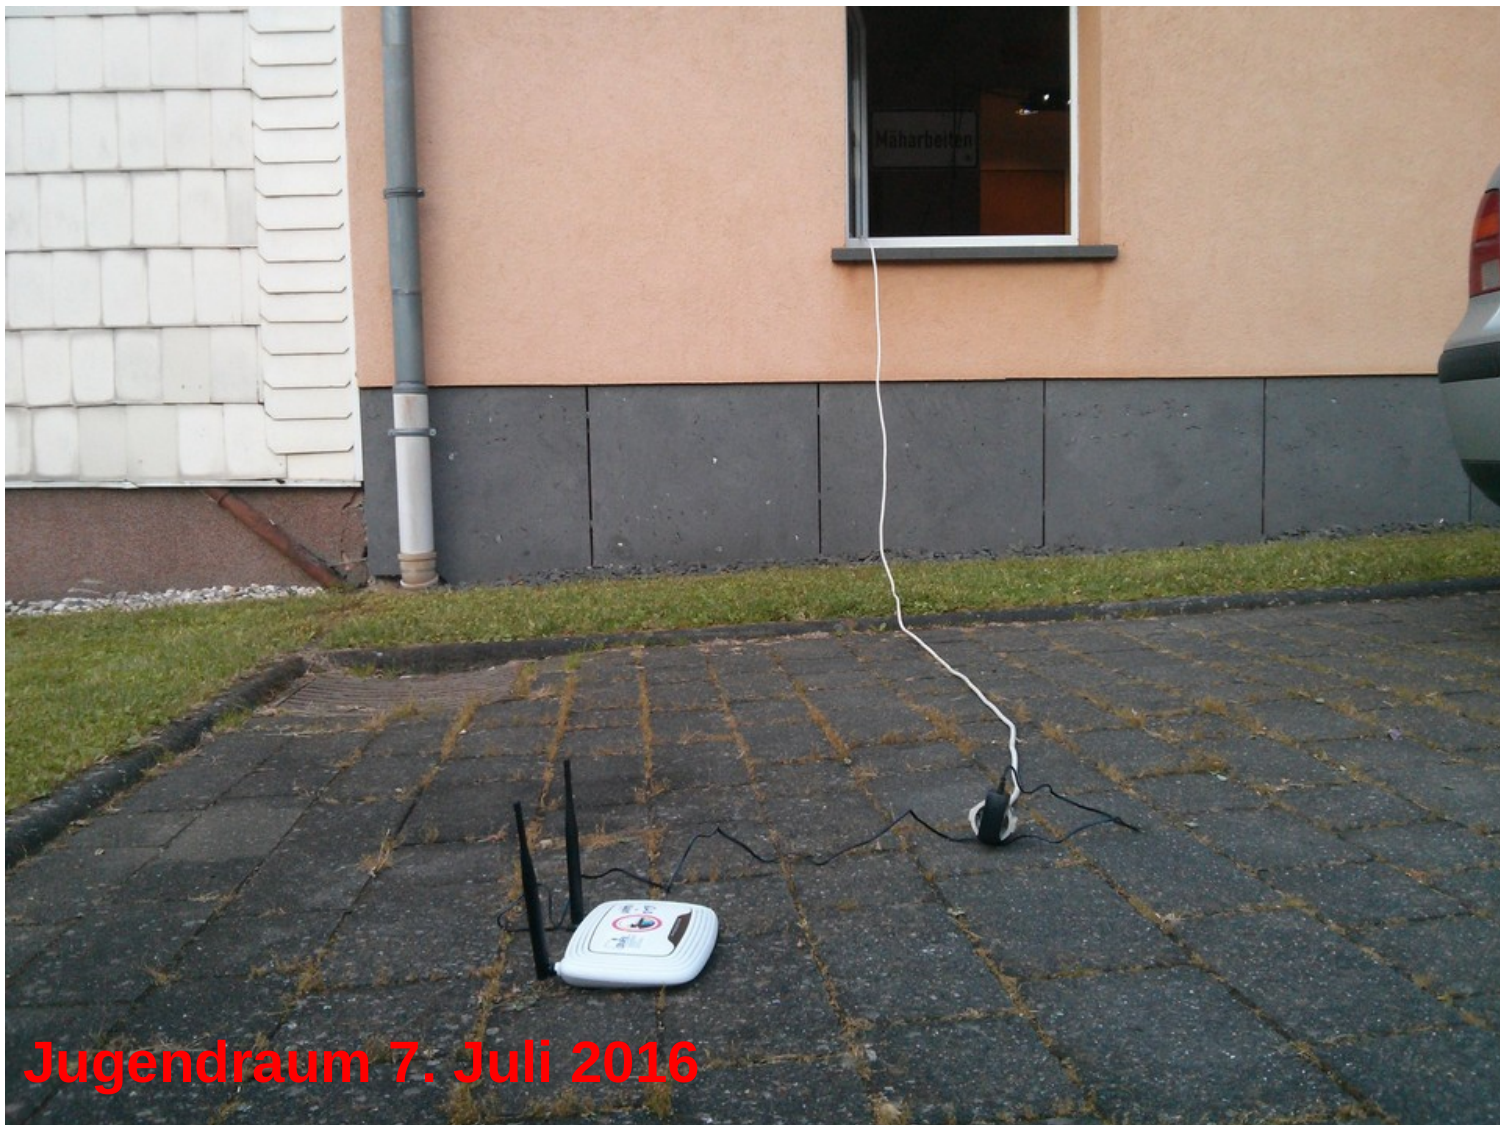

# Jugendraum 7. Juli 2016
16
freifunk-myk.de